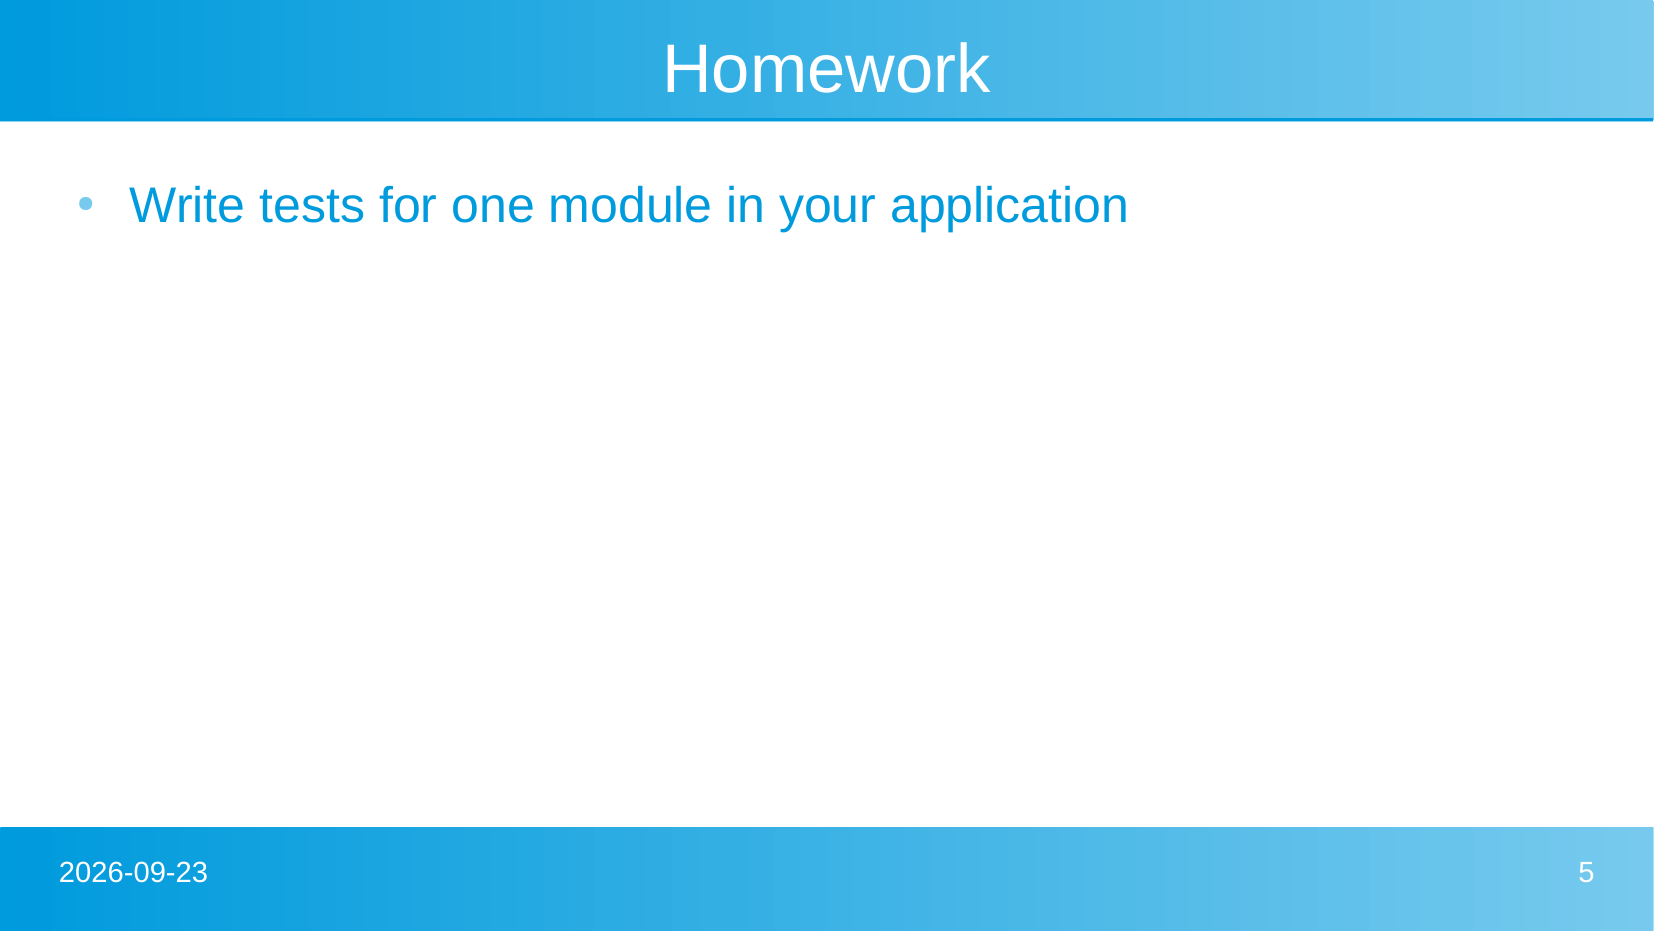

# Homework
Write tests for one module in your application
5